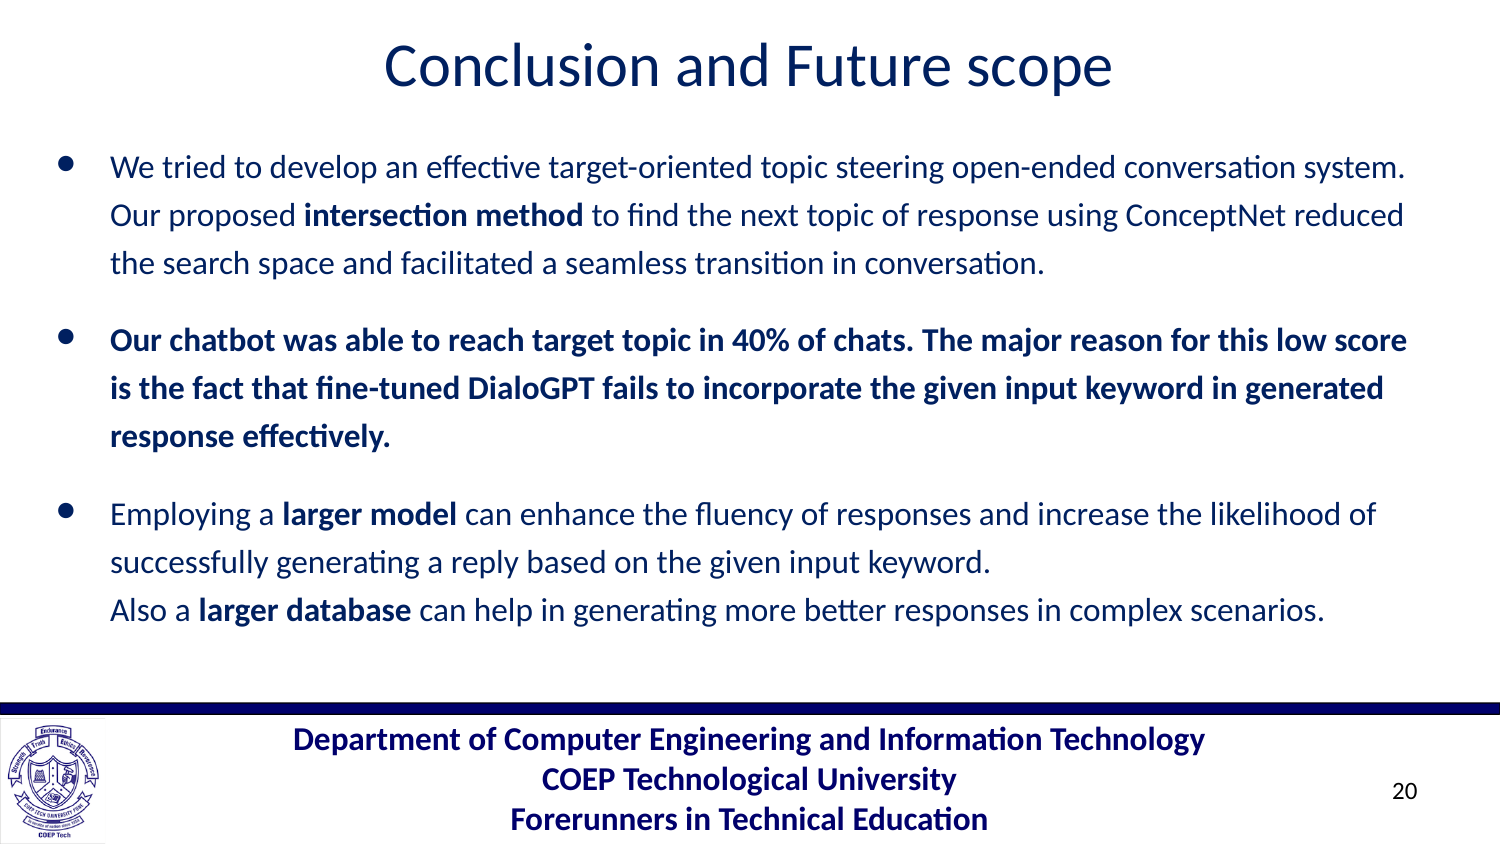

Conclusion and Future scope
We tried to develop an effective target-oriented topic steering open-ended conversation system.
Our proposed intersection method to find the next topic of response using ConceptNet reduced the search space and facilitated a seamless transition in conversation.
Our chatbot was able to reach target topic in 40% of chats. The major reason for this low score is the fact that fine-tuned DialoGPT fails to incorporate the given input keyword in generated response effectively.
Employing a larger model can enhance the fluency of responses and increase the likelihood of successfully generating a reply based on the given input keyword.
Also a larger database can help in generating more better responses in complex scenarios.
Department of Computer Engineering and Information Technology
COEP Technological University
Forerunners in Technical Education
20